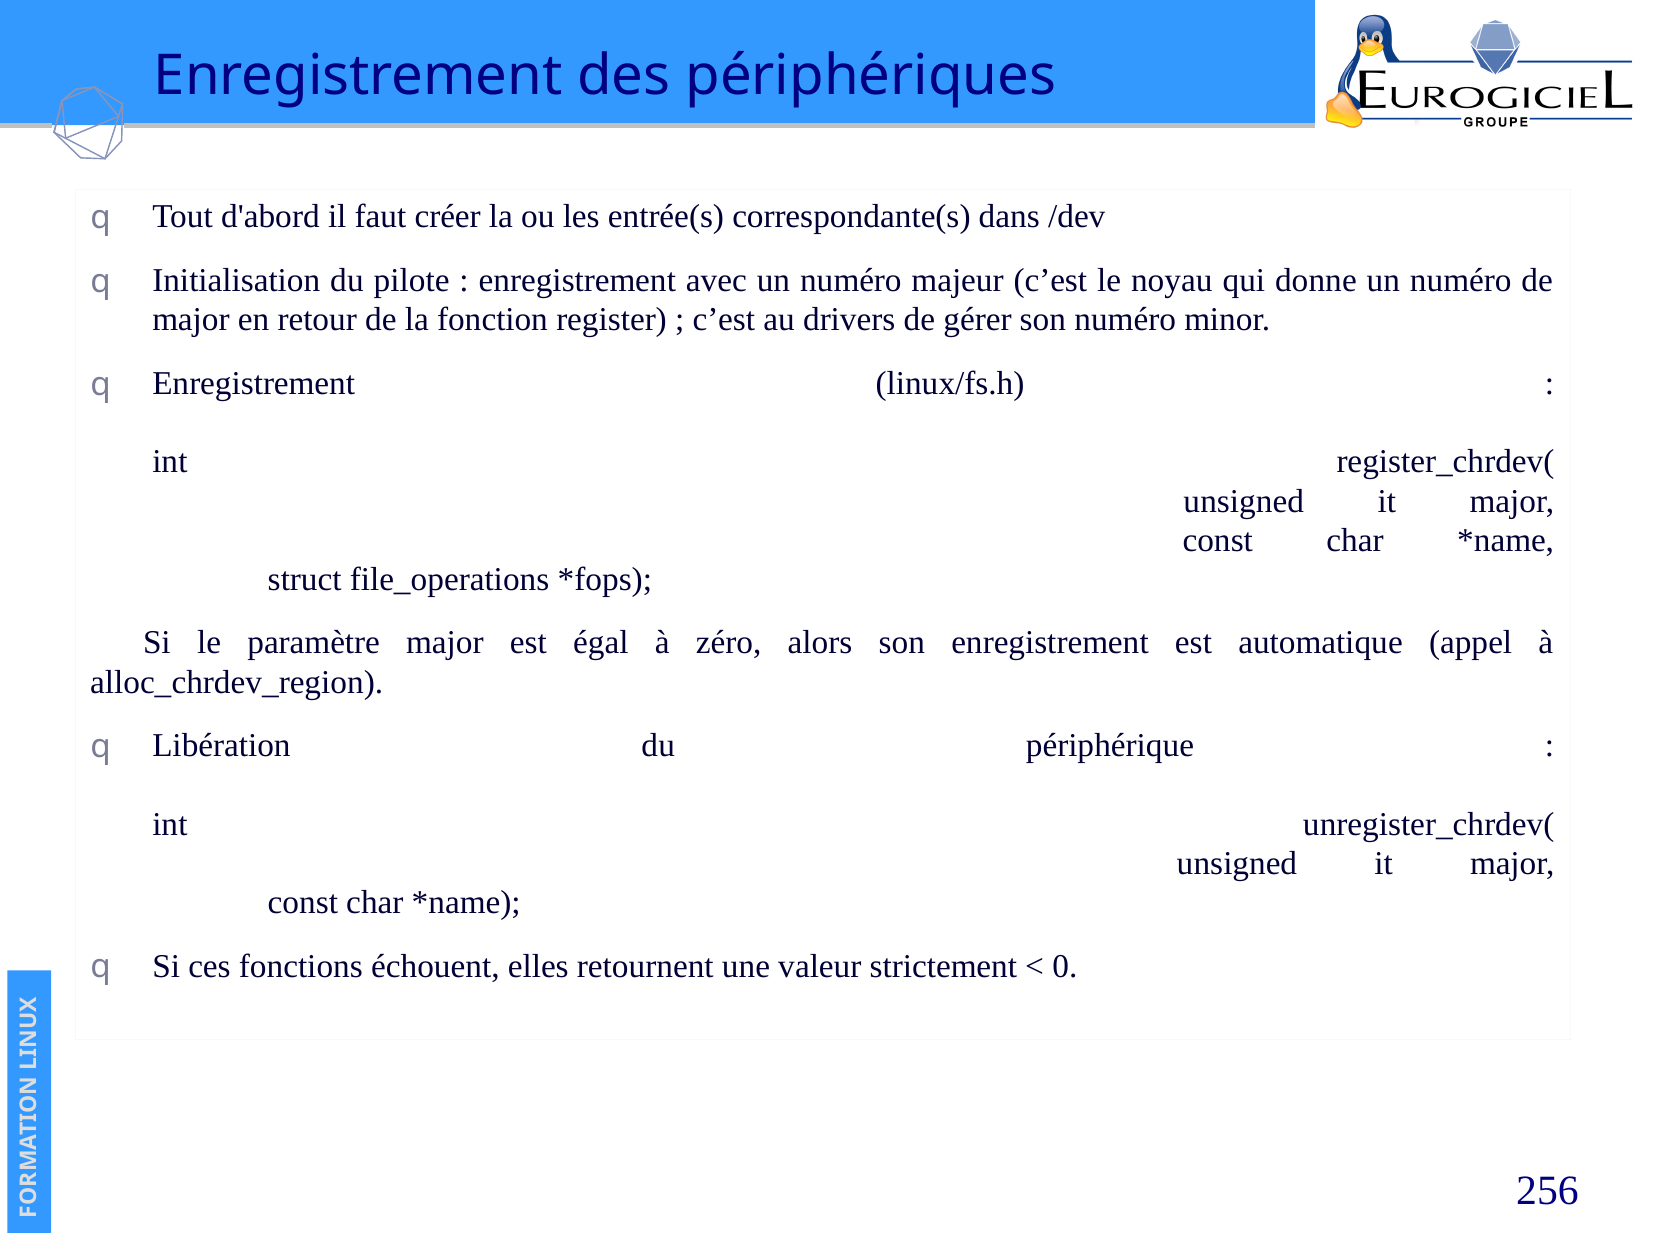

# Enregistrement des périphériques
Tout d'abord il faut créer la ou les entrée(s) correspondante(s) dans /dev
Initialisation du pilote : enregistrement avec un numéro majeur (c’est le noyau qui donne un numéro de major en retour de la fonction register) ; c’est au drivers de gérer son numéro minor.
Enregistrement (linux/fs.h) :
int register_chrdev(
 unsigned it major,
 const char *name,
 struct file_operations *fops);
 Si le paramètre major est égal à zéro, alors son enregistrement est automatique (appel à alloc_chrdev_region).
Libération du périphérique :
int unregister_chrdev(
		 unsigned it major,
 const char *name);
Si ces fonctions échouent, elles retournent une valeur strictement < 0.